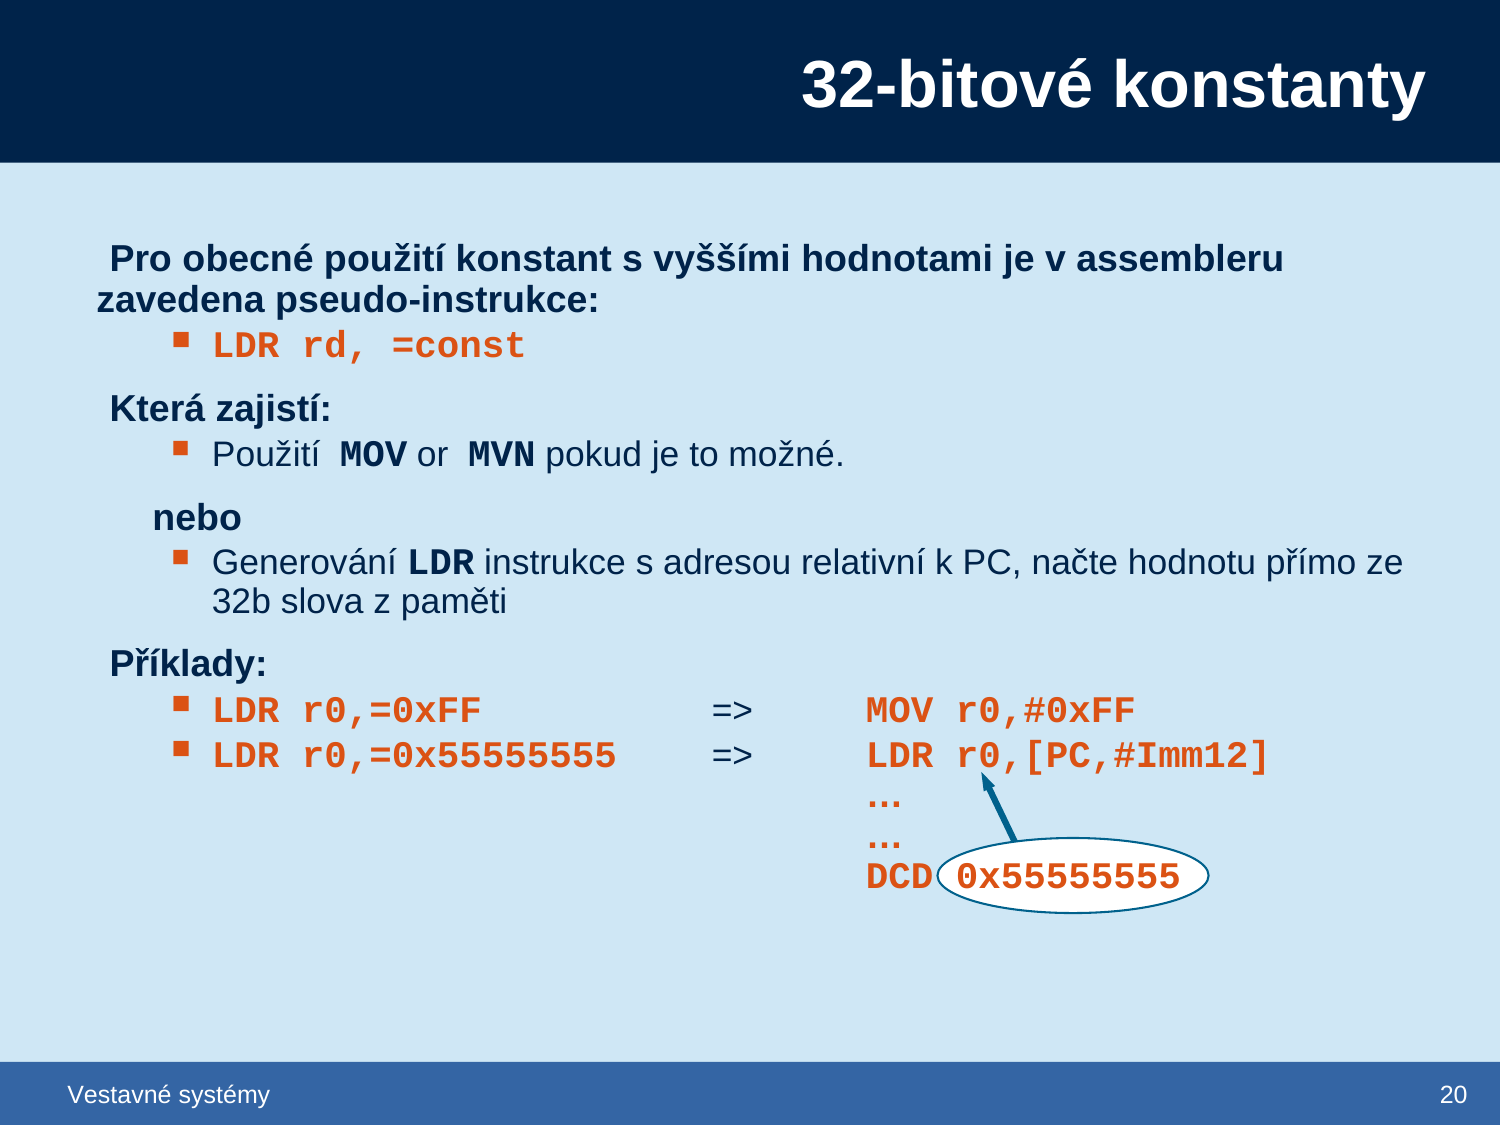

32-bitové konstanty
# Pro obecné použití konstant s vyššími hodnotami je v assembleru zavedena pseudo-instrukce:
LDR rd, =const
Která zajistí:
Použití MOV or MVN pokud je to možné.
	nebo
Generování LDR instrukce s adresou relativní k PC, načte hodnotu přímo ze 32b slova z paměti
Příklady:
LDR r0,=0xFF		=>	MOV r0,#0xFF
LDR r0,=0x55555555	=>	LDR r0,[PC,#Imm12]
					…
					…
					DCD 0x55555555